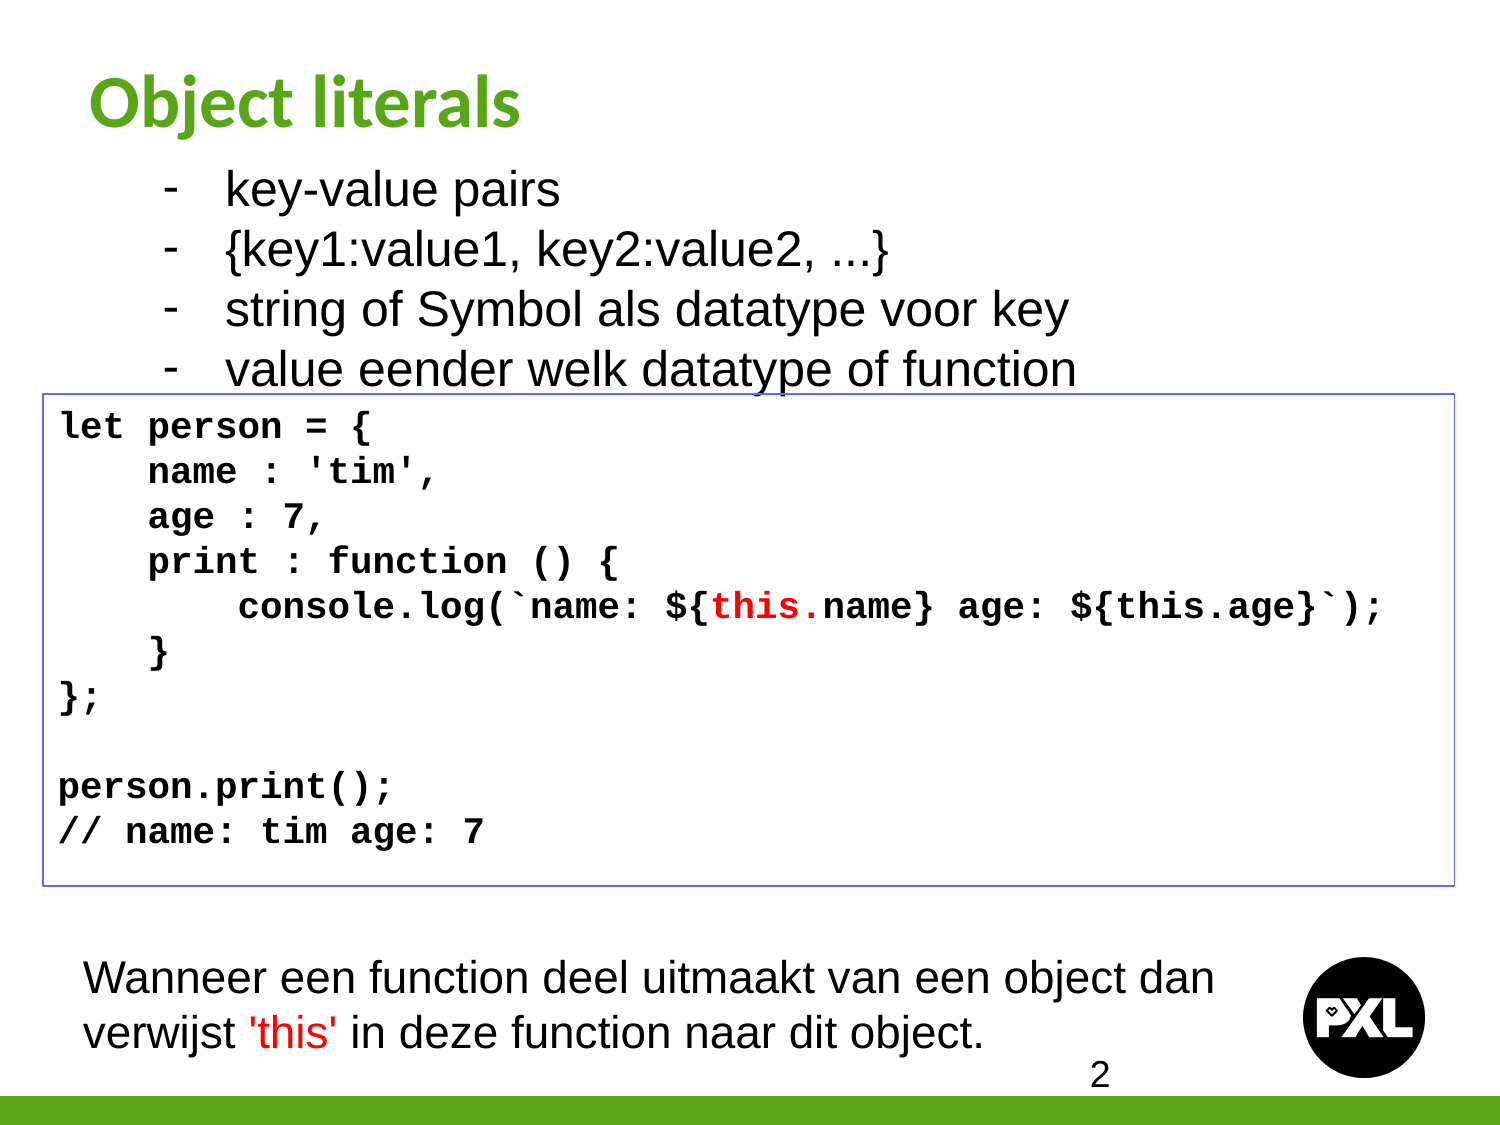

key-value pairs
{key1:value1, key2:value2, ...}
string of Symbol als datatype voor key
value eender welk datatype of function
Object literals
let person = {
 name : 'tim',
 age : 7,
 print : function () {
 console.log(`name: ${this.name} age: ${this.age}`);
 }
};
person.print();
// name: tim age: 7
Wanneer een function deel uitmaakt van een object dan verwijst 'this' in deze function naar dit object.